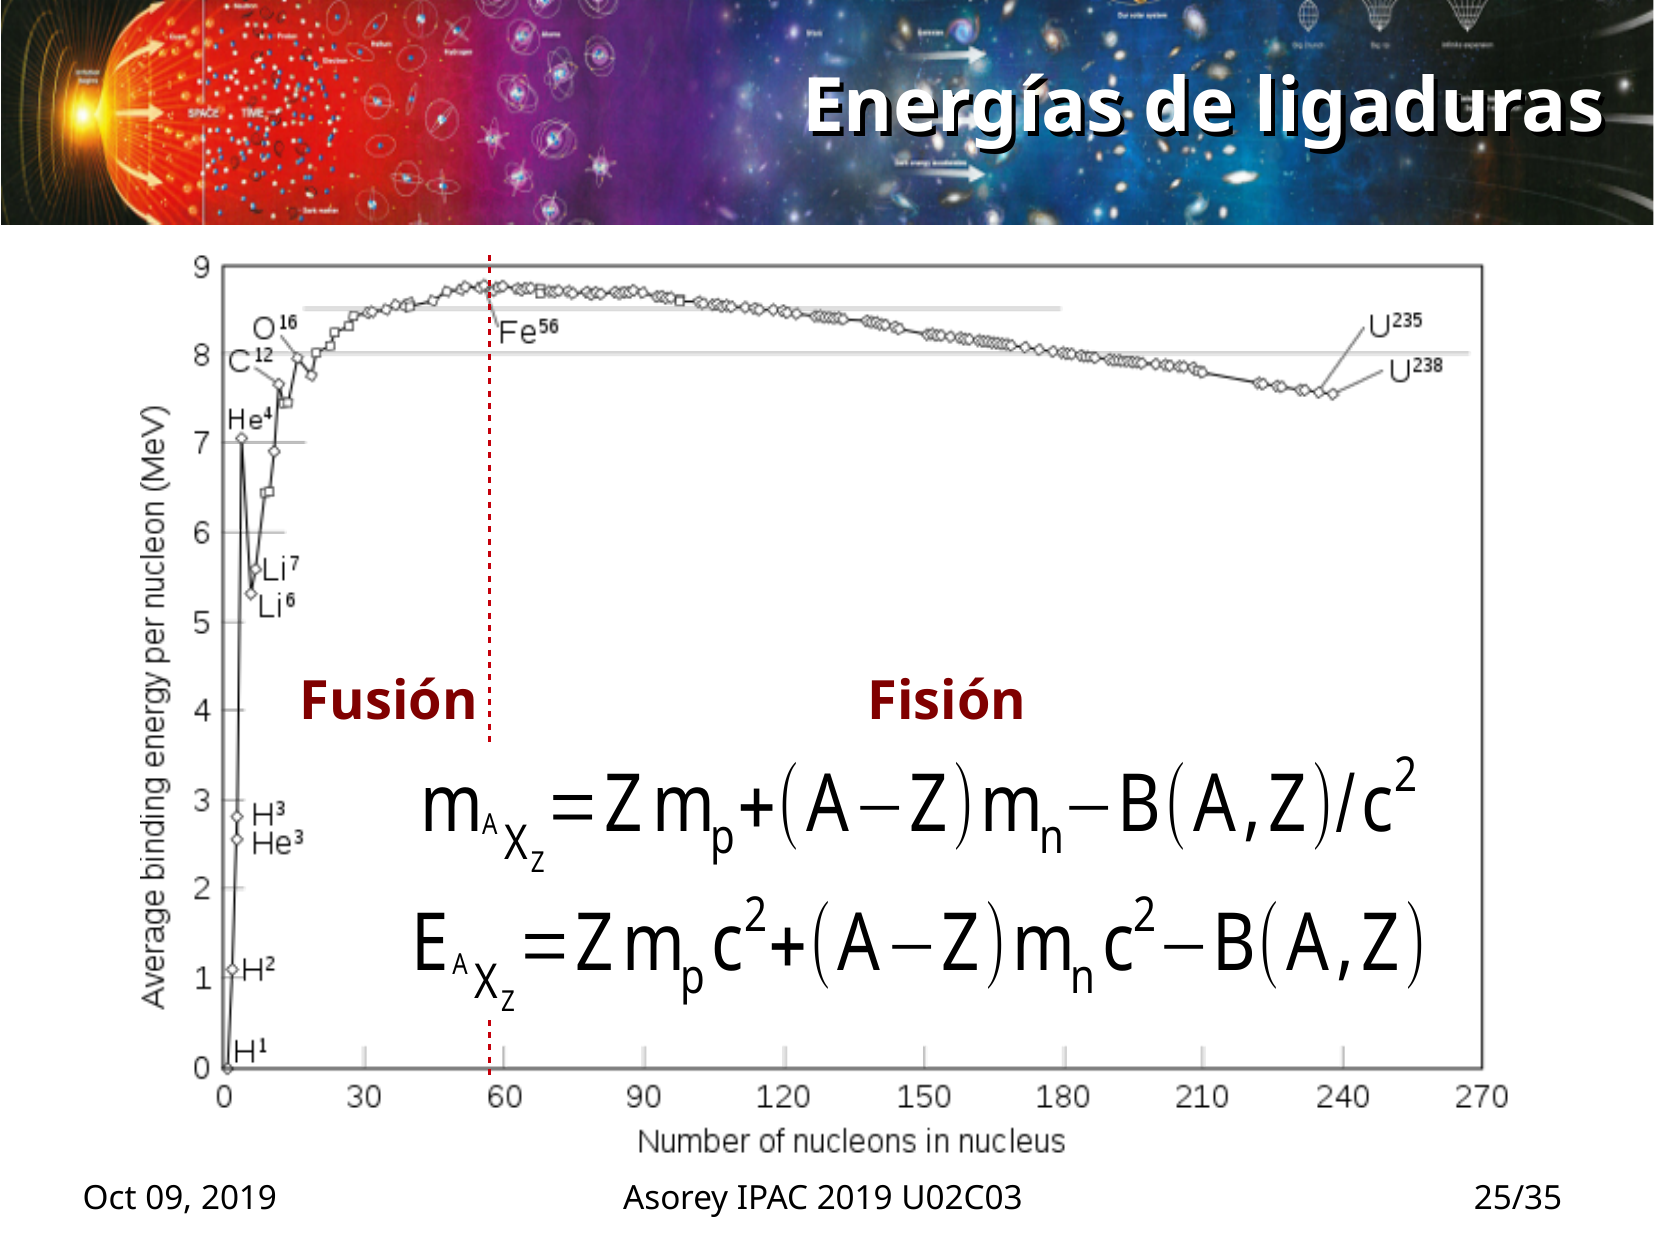

# Energías de ligaduras
Fusión
Fisión
Oct 09, 2019
Asorey IPAC 2019 U02C03
25